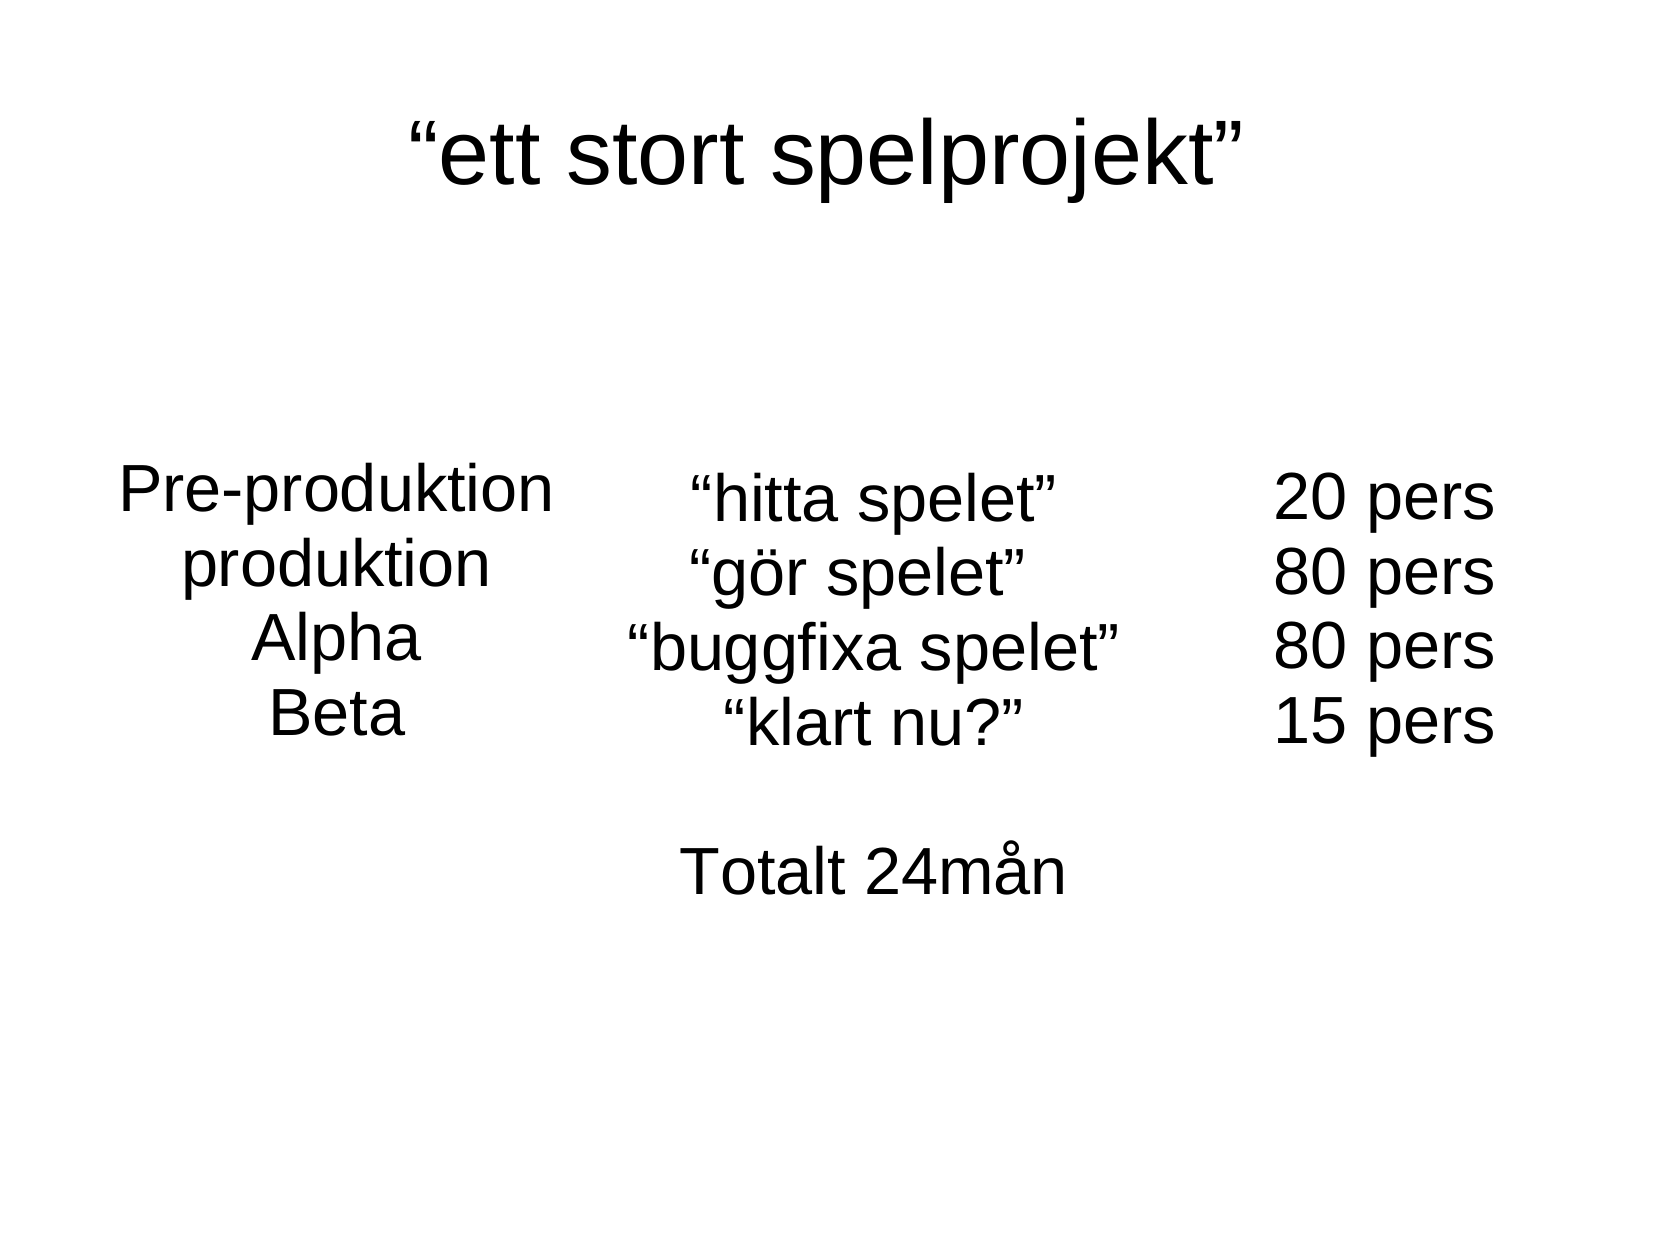

# “ett stort spelprojekt”
Pre-produktion
produktion
Alpha
Beta
20 pers
80 pers
80 pers
15 pers
“hitta spelet”
“gör spelet”
“buggfixa spelet”
“klart nu?”
Totalt 24mån